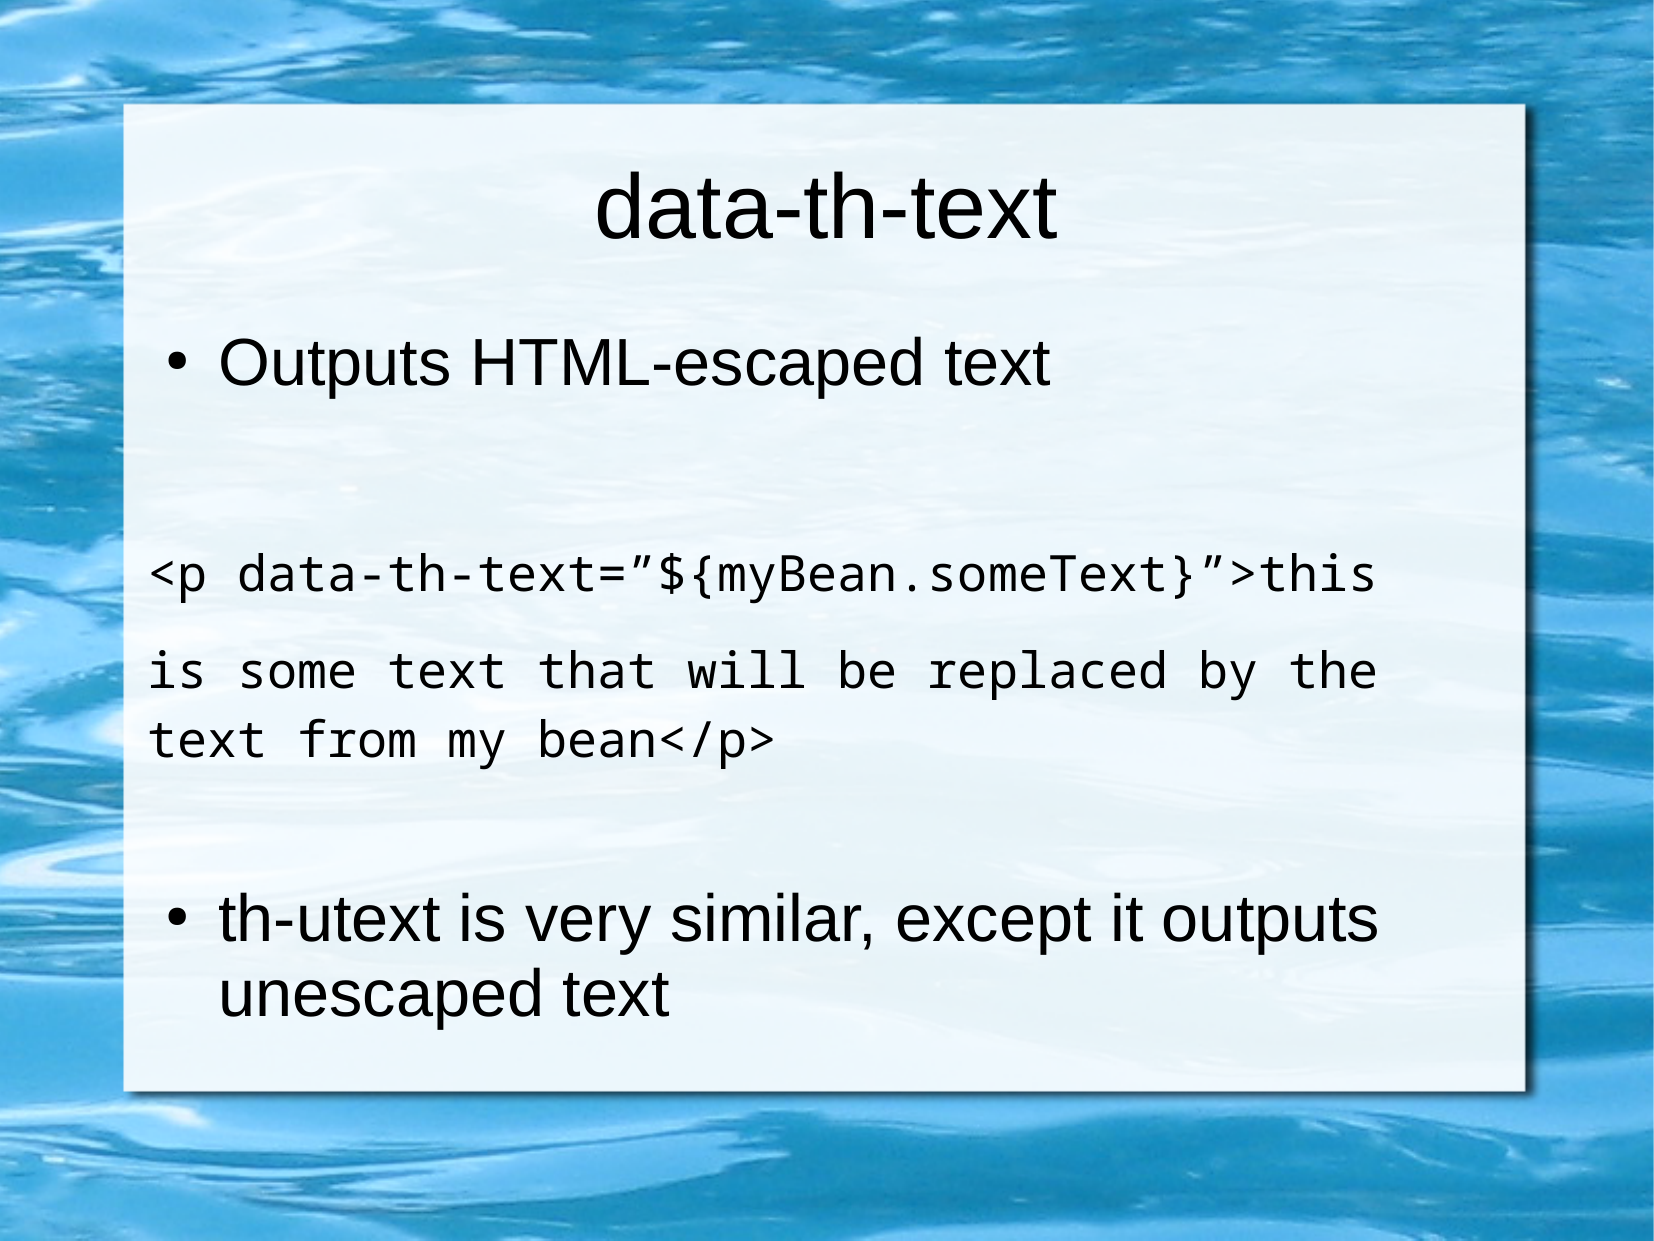

# data-th-text
Outputs HTML-escaped text
<p data-th-text=”${myBean.someText}”>this
is some text that will be replaced by the text from my bean</p>
th-utext is very similar, except it outputs unescaped text